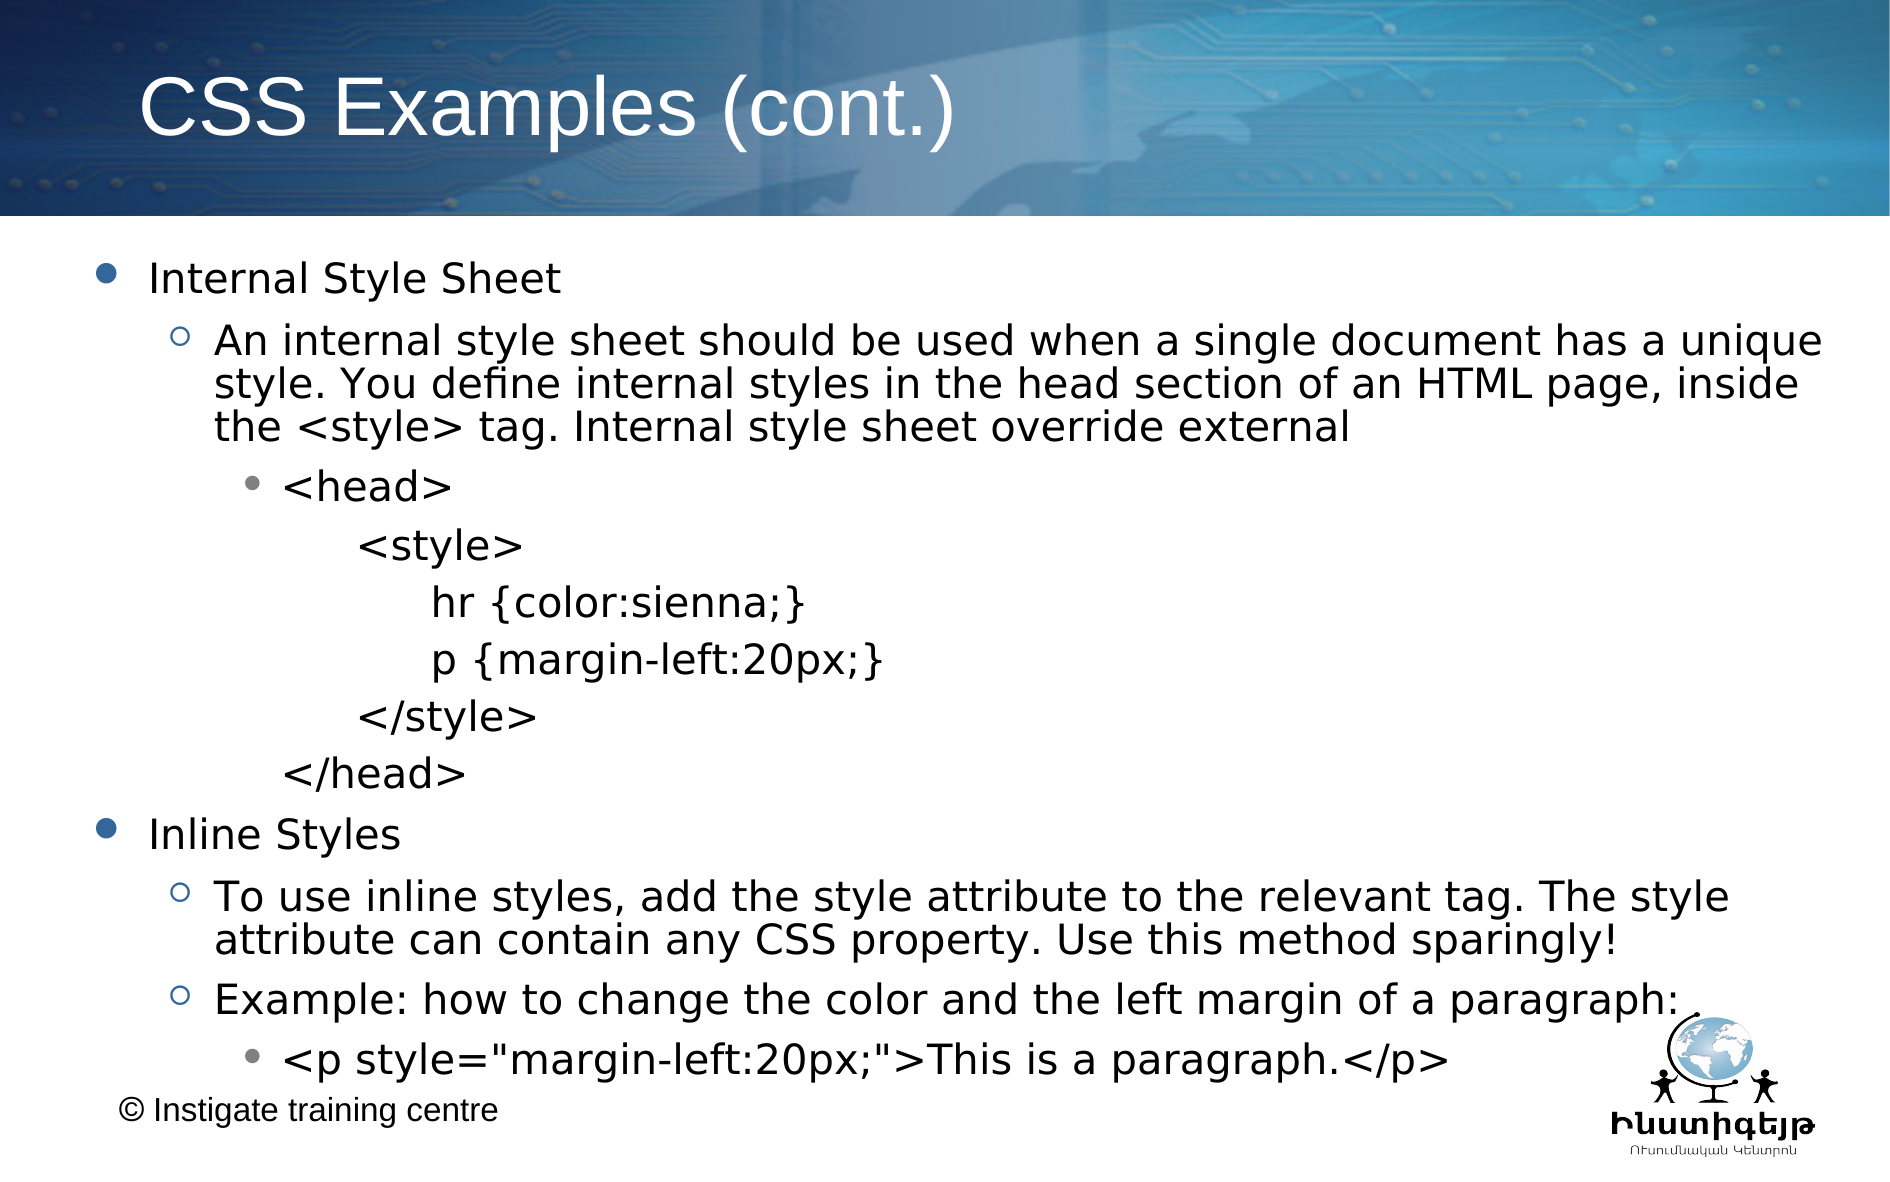

CSS Examples (cont.)
# Internal Style Sheet
An internal style sheet should be used when a single document has a unique style. You define internal styles in the head section of an HTML page, inside the <style> tag. Internal style sheet override external
<head>
<style>
hr {color:sienna;}
p {margin-left:20px;}
</style>
</head>
Inline Styles
To use inline styles, add the style attribute to the relevant tag. The style attribute can contain any CSS property. Use this method sparingly!
Example: how to change the color and the left margin of a paragraph:
<p style="margin-left:20px;">This is a paragraph.</p>